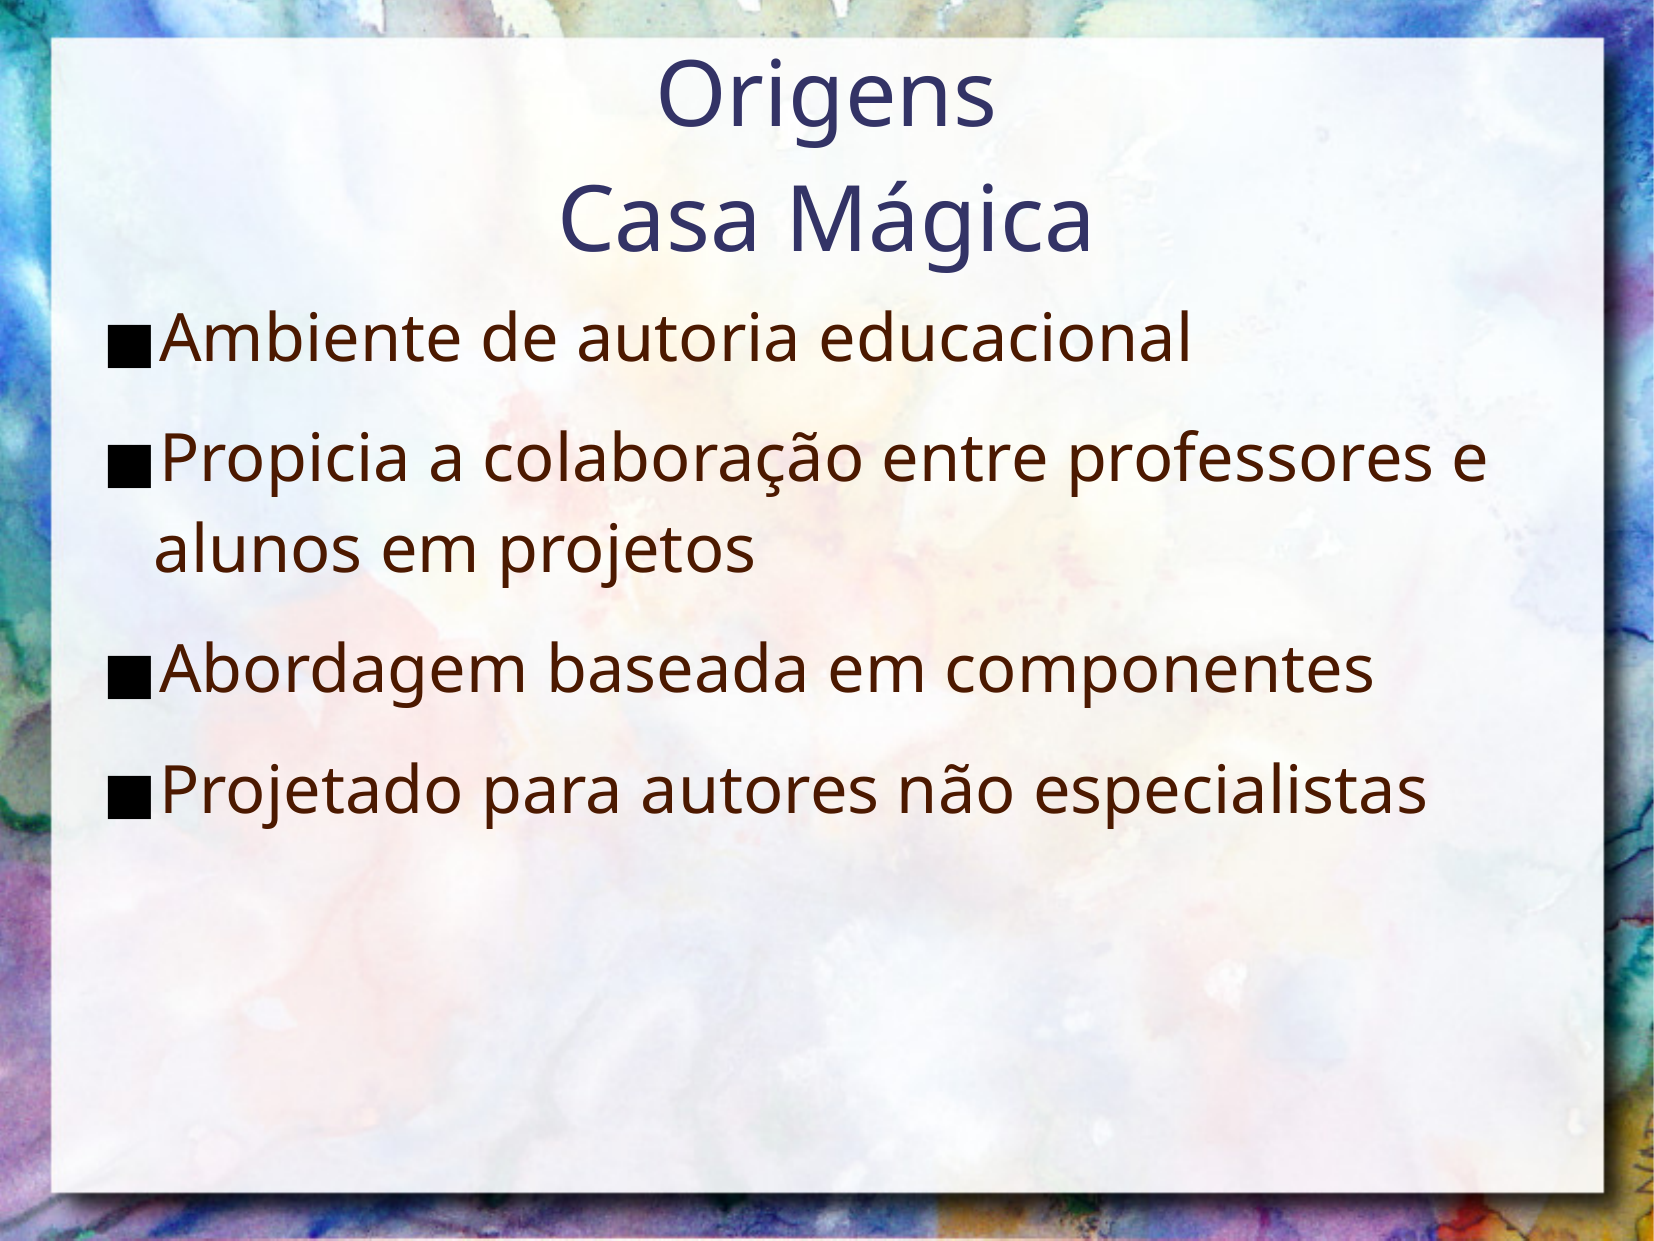

# Origens Casa Mágica
Ambiente de autoria educacional
Propicia a colaboração entre professores e alunos em projetos
Abordagem baseada em componentes
Projetado para autores não especialistas